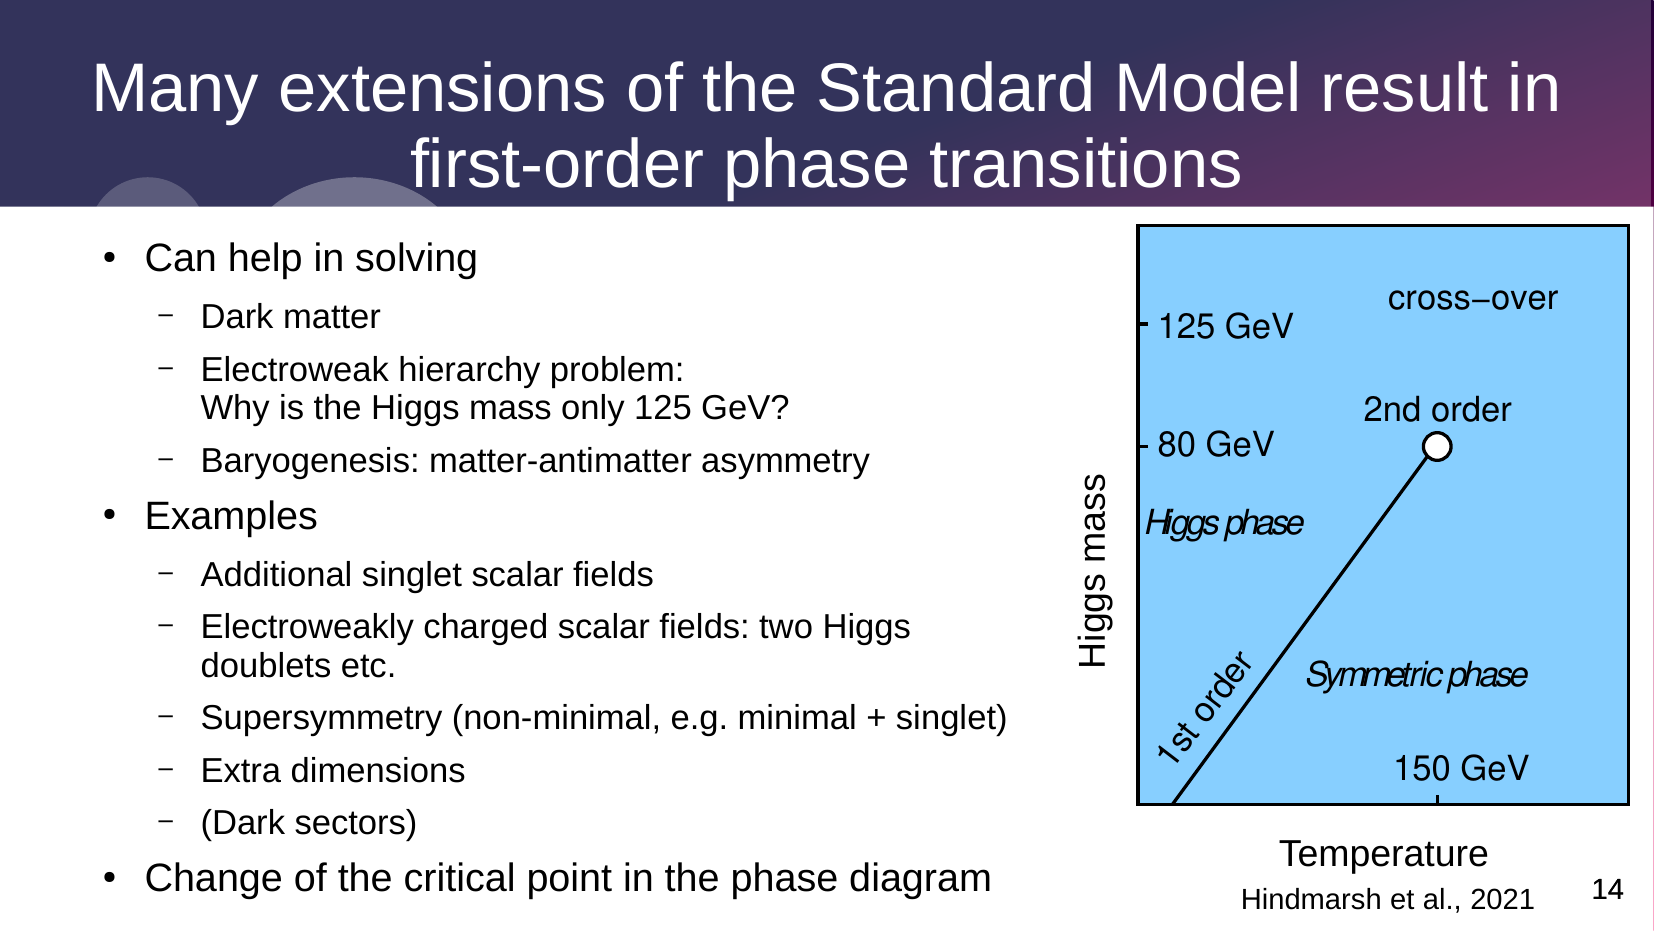

# Many extensions of the Standard Model result in first-order phase transitions
Can help in solving
Dark matter
Electroweak hierarchy problem:
Why is the Higgs mass only 125 GeV?
Baryogenesis: matter-antimatter asymmetry
Examples
Additional singlet scalar fields
Electroweakly charged scalar fields: two Higgs doublets etc.
Supersymmetry (non-minimal, e.g. minimal + singlet)
Extra dimensions
(Dark sectors)
Change of the critical point in the phase diagram
Higgs mass
Temperature
14
Hindmarsh et al., 2021